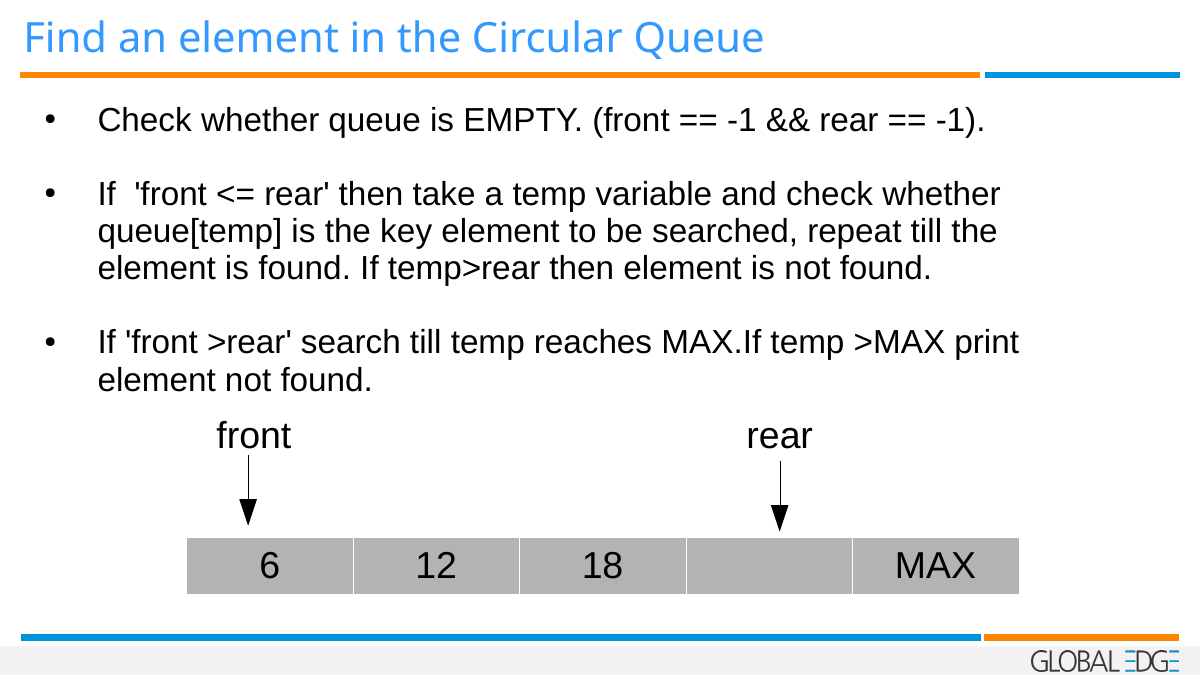

# Find an element in the Circular Queue
Check whether queue is EMPTY. (front == -1 && rear == -1).
If 'front <= rear' then take a temp variable and check whether queue[temp] is the key element to be searched, repeat till the element is found. If temp>rear then element is not found.
If 'front >rear' search till temp reaches MAX.If temp >MAX print element not found.
front
rear
| 6 | 12 | 18 | | MAX |
| --- | --- | --- | --- | --- |